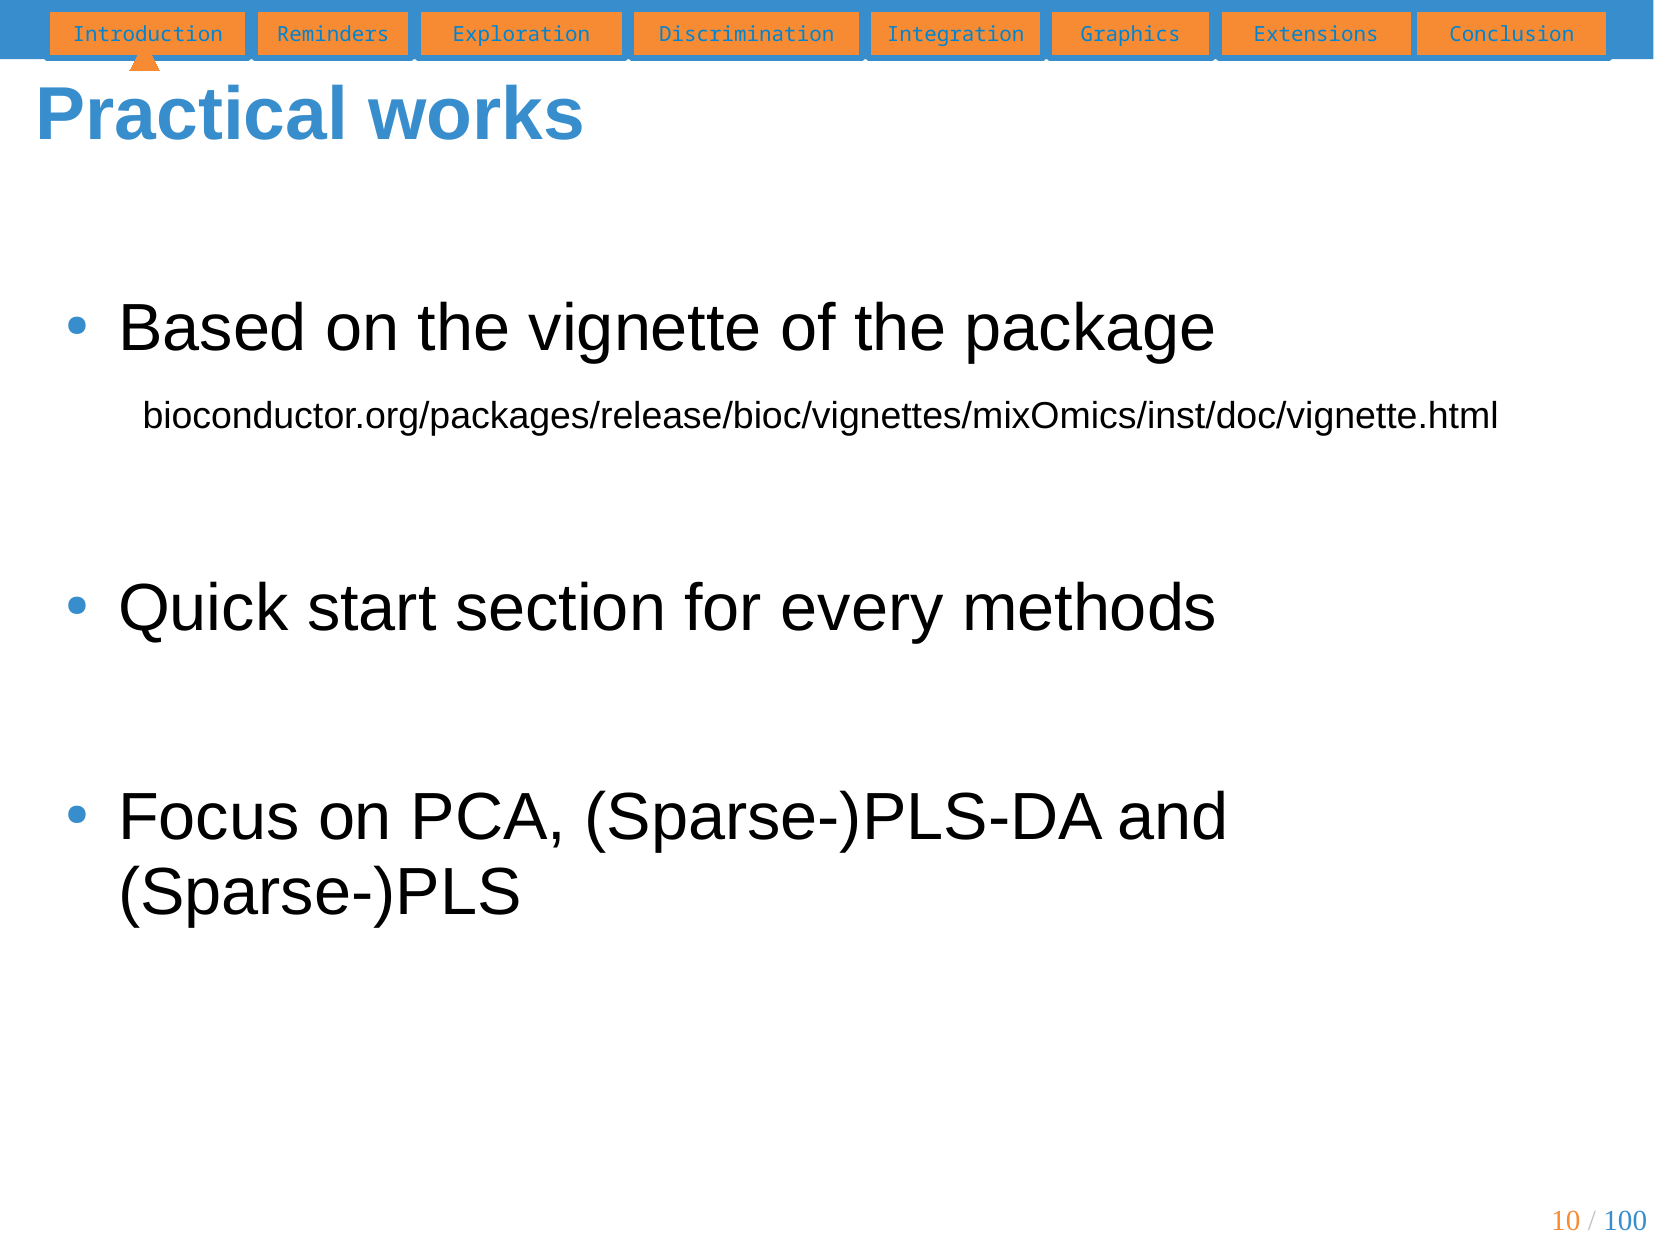

# Practical works
Based on the vignette of the package
bioconductor.org/packages/release/bioc/vignettes/mixOmics/inst/doc/vignette.html
Quick start section for every methods
Focus on PCA, (Sparse-)PLS-DA and (Sparse-)PLS
10